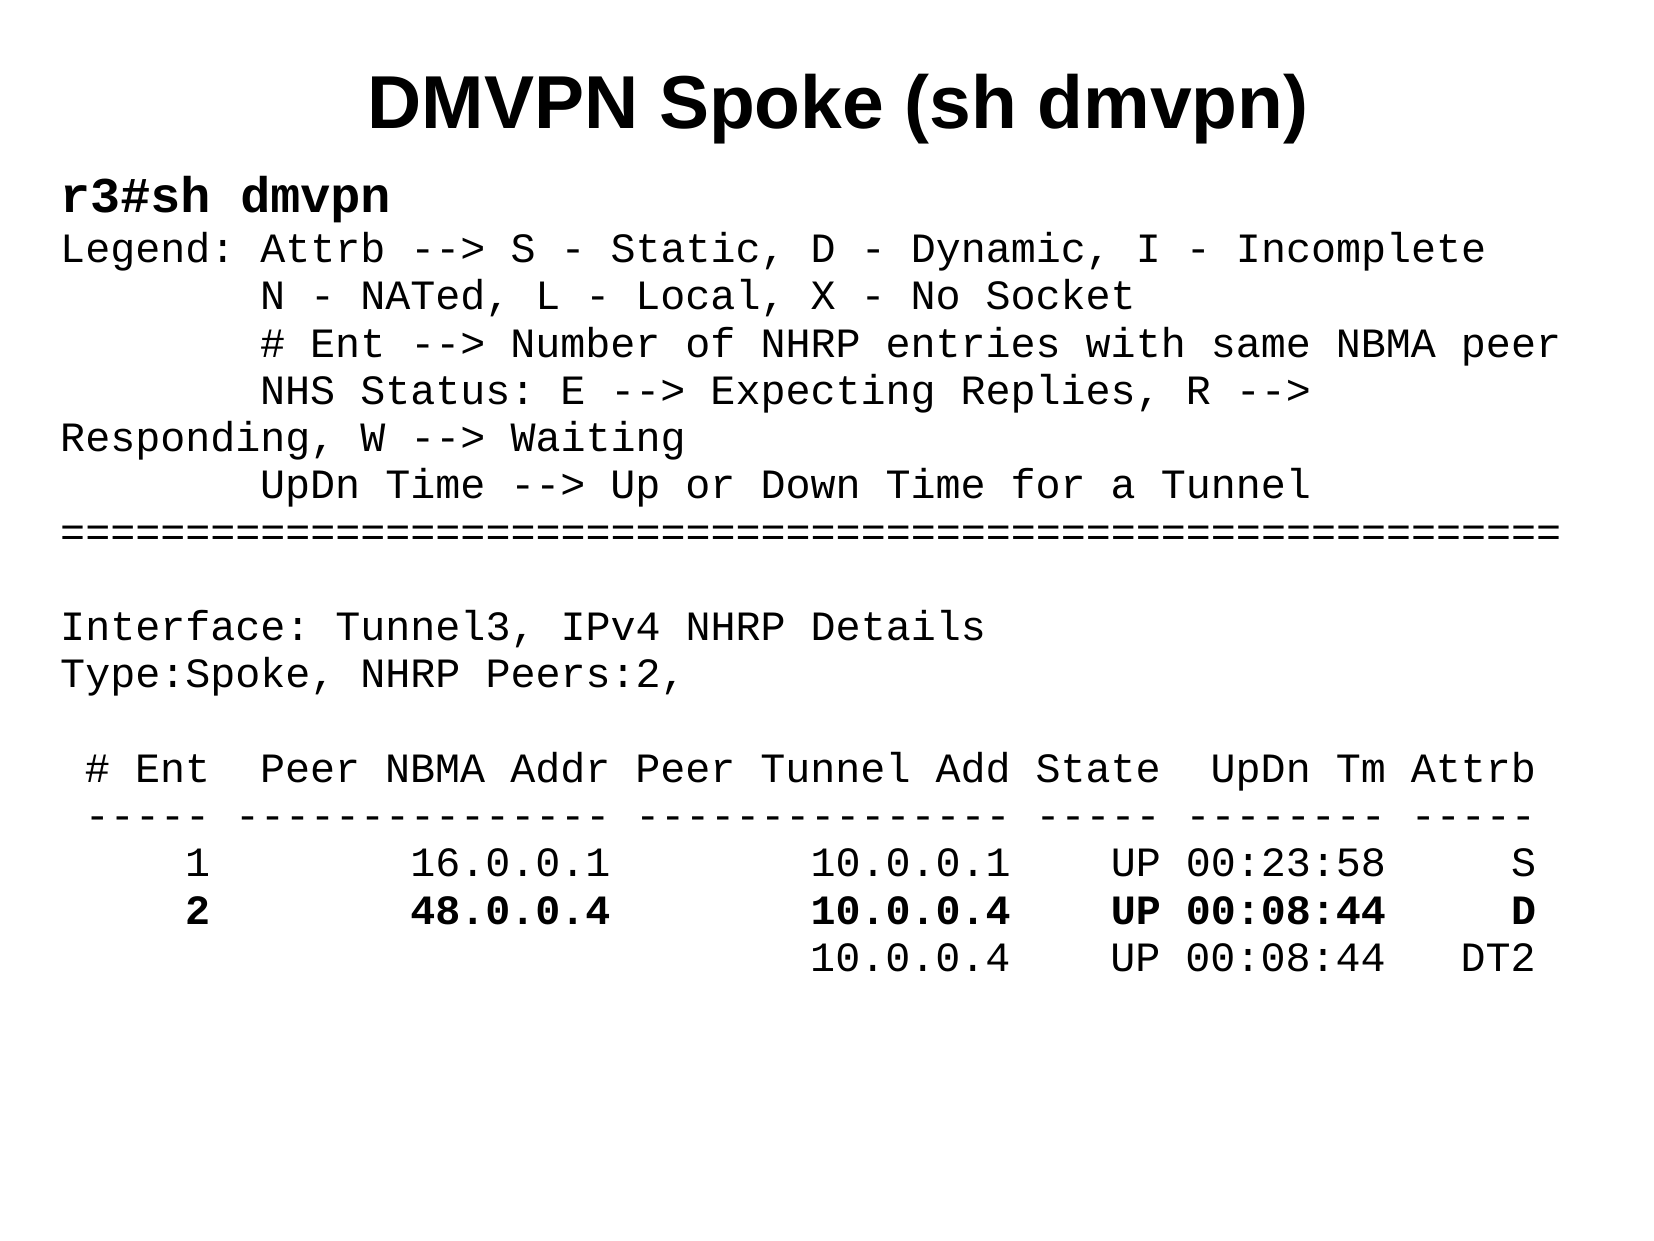

DMVPN Spoke (sh dmvpn)
# r3#sh dmvpn
Legend: Attrb --> S - Static, D - Dynamic, I - Incomplete
 N - NATed, L - Local, X - No Socket
 # Ent --> Number of NHRP entries with same NBMA peer
 NHS Status: E --> Expecting Replies, R --> Responding, W --> Waiting
 UpDn Time --> Up or Down Time for a Tunnel
============================================================
Interface: Tunnel3, IPv4 NHRP Details
Type:Spoke, NHRP Peers:2,
 # Ent Peer NBMA Addr Peer Tunnel Add State UpDn Tm Attrb
 ----- --------------- --------------- ----- -------- -----
 1 16.0.0.1 10.0.0.1 UP 00:23:58 S
 2 48.0.0.4 10.0.0.4 UP 00:08:44 D
 10.0.0.4 UP 00:08:44 DT2